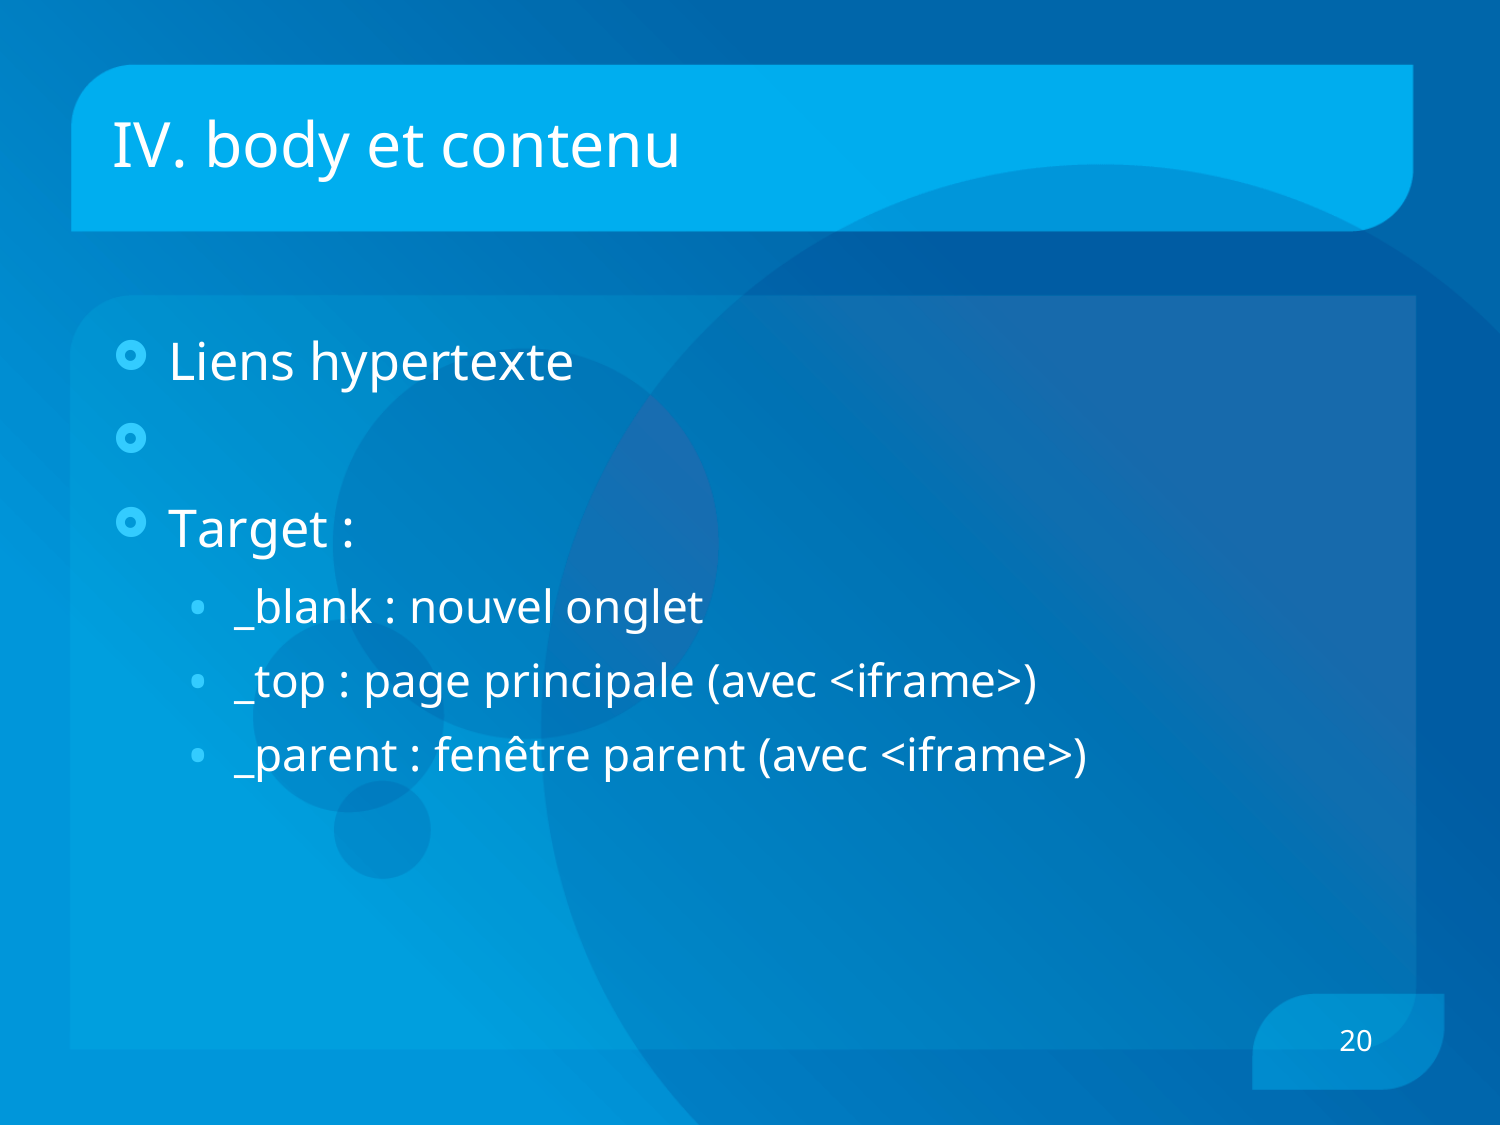

# IV. body et contenu
Liens hypertexte
Target :
_blank : nouvel onglet
_top : page principale (avec <iframe>)
_parent : fenêtre parent (avec <iframe>)
20